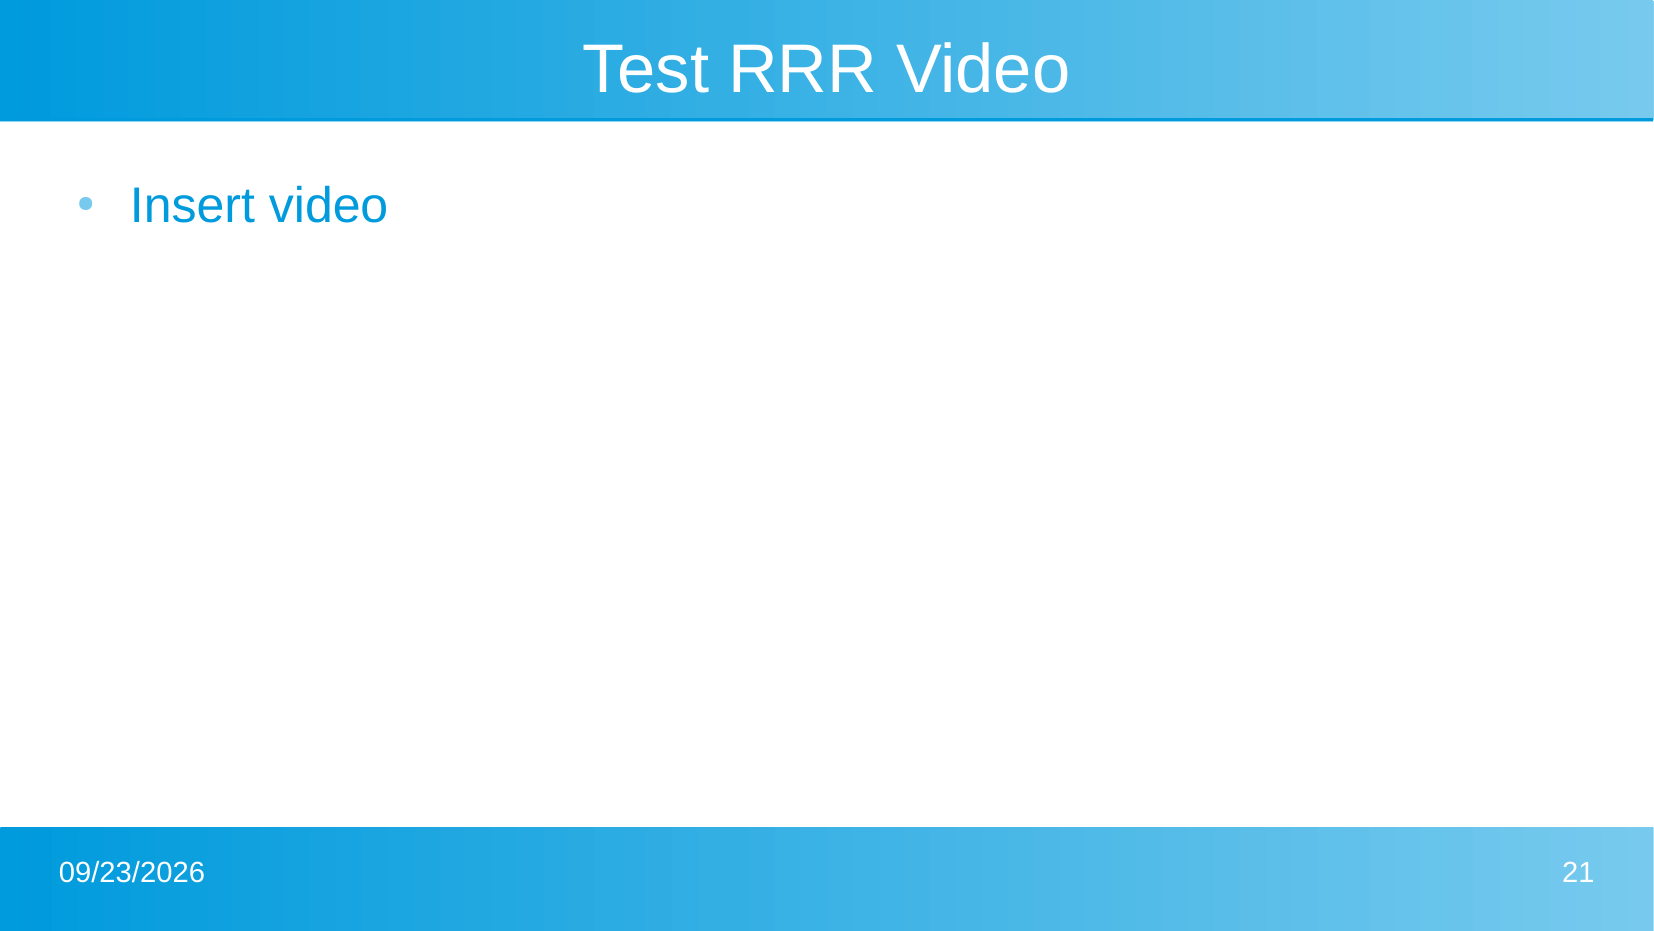

# Test RRR Video
Insert video
21